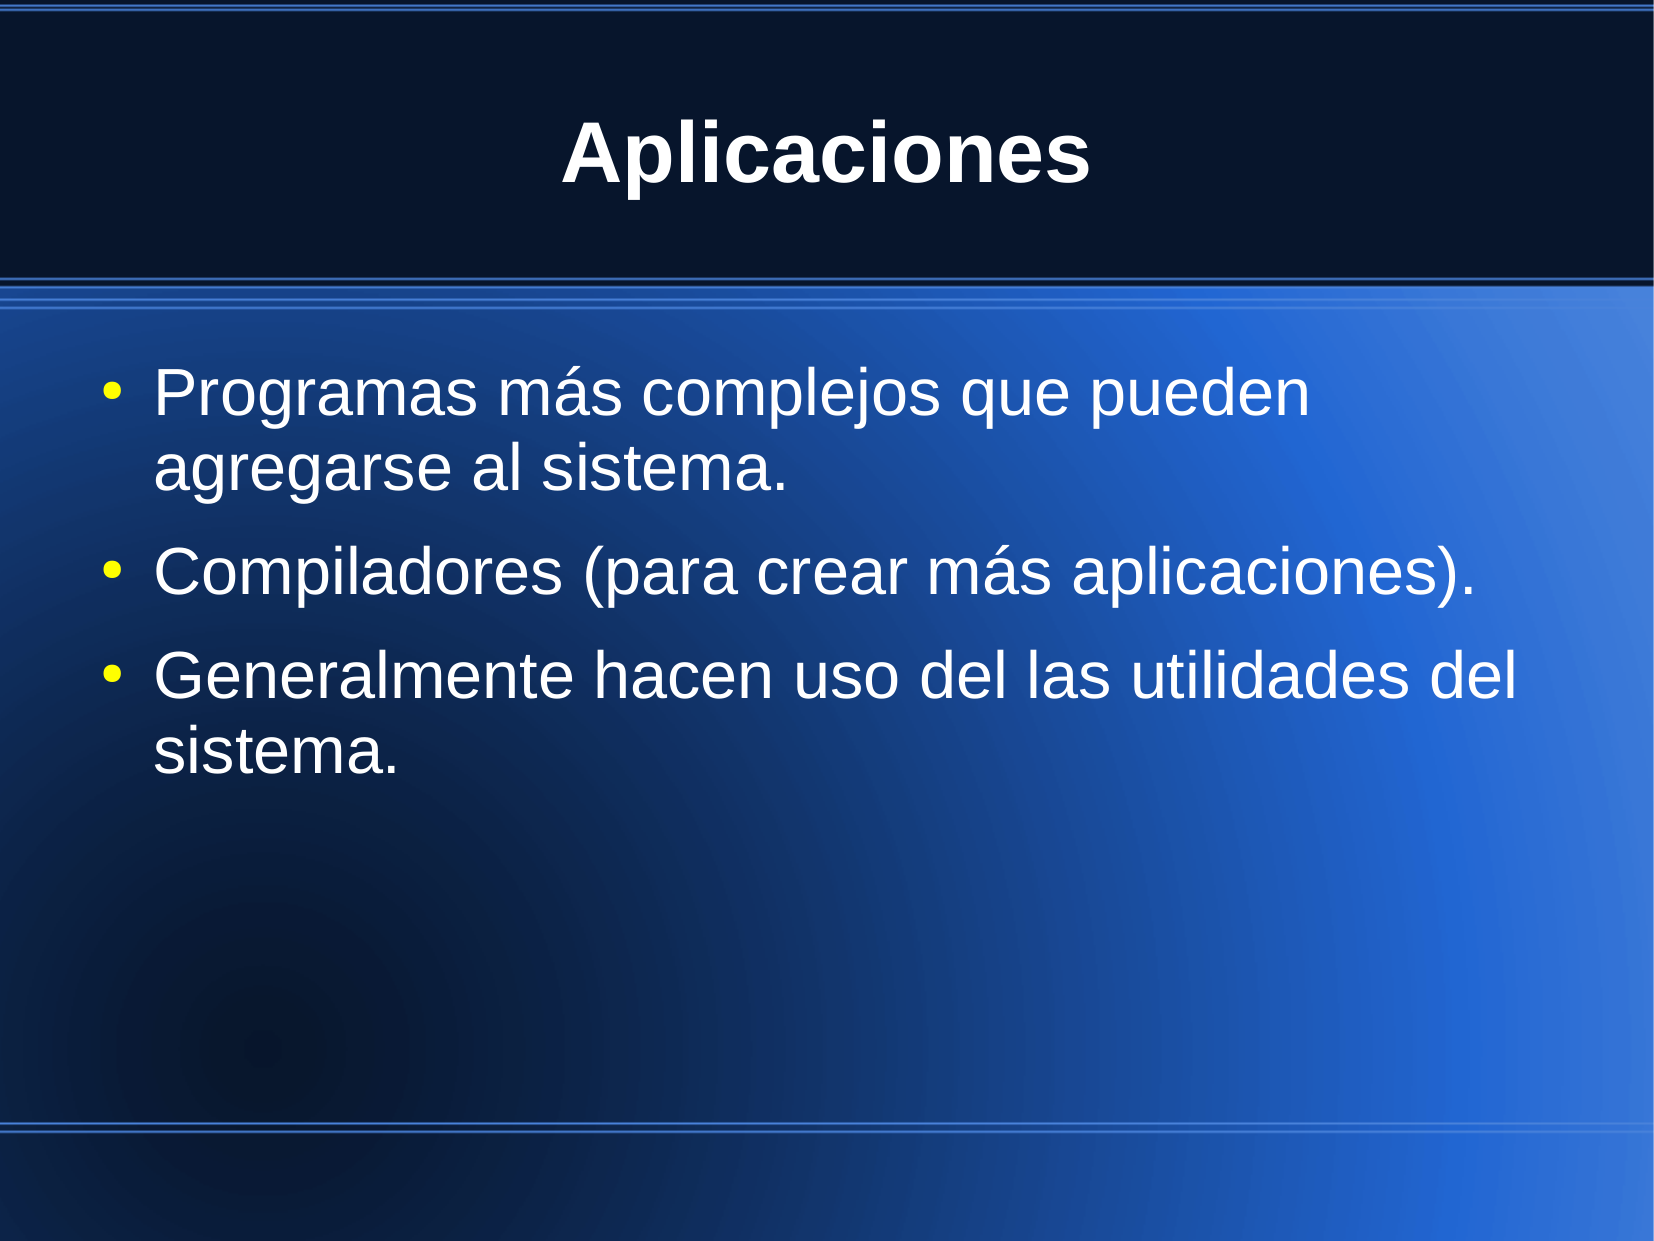

# Aplicaciones
Programas más complejos que pueden agregarse al sistema.
Compiladores (para crear más aplicaciones).
Generalmente hacen uso del las utilidades del sistema.